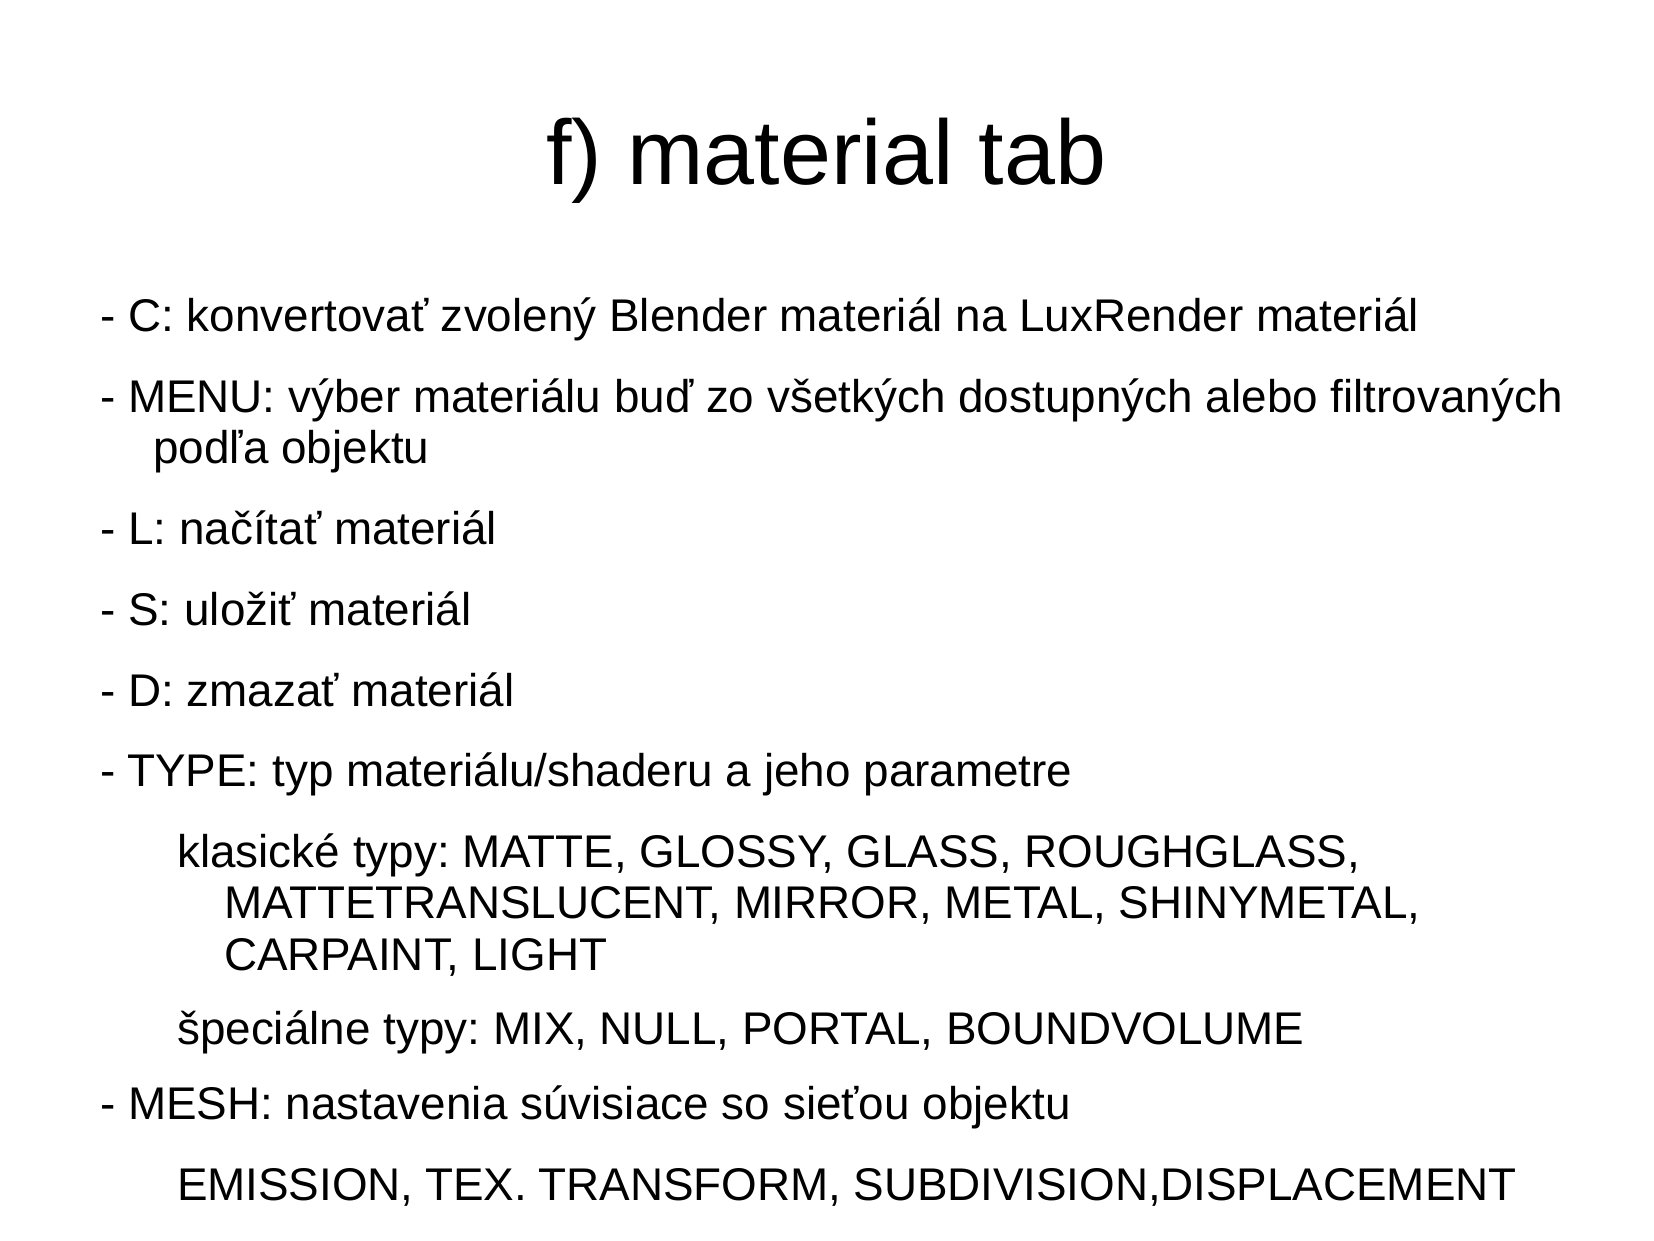

# f) material tab
- C: konvertovať zvolený Blender materiál na LuxRender materiál
- MENU: výber materiálu buď zo všetkých dostupných alebo filtrovaných podľa objektu
- L: načítať materiál
- S: uložiť materiál
- D: zmazať materiál
- TYPE: typ materiálu/shaderu a jeho parametre
klasické typy: MATTE, GLOSSY, GLASS, ROUGHGLASS, MATTETRANSLUCENT, MIRROR, METAL, SHINYMETAL, CARPAINT, LIGHT
špeciálne typy: MIX, NULL, PORTAL, BOUNDVOLUME
- MESH: nastavenia súvisiace so sieťou objektu
EMISSION, TEX. TRANSFORM, SUBDIVISION,DISPLACEMENT